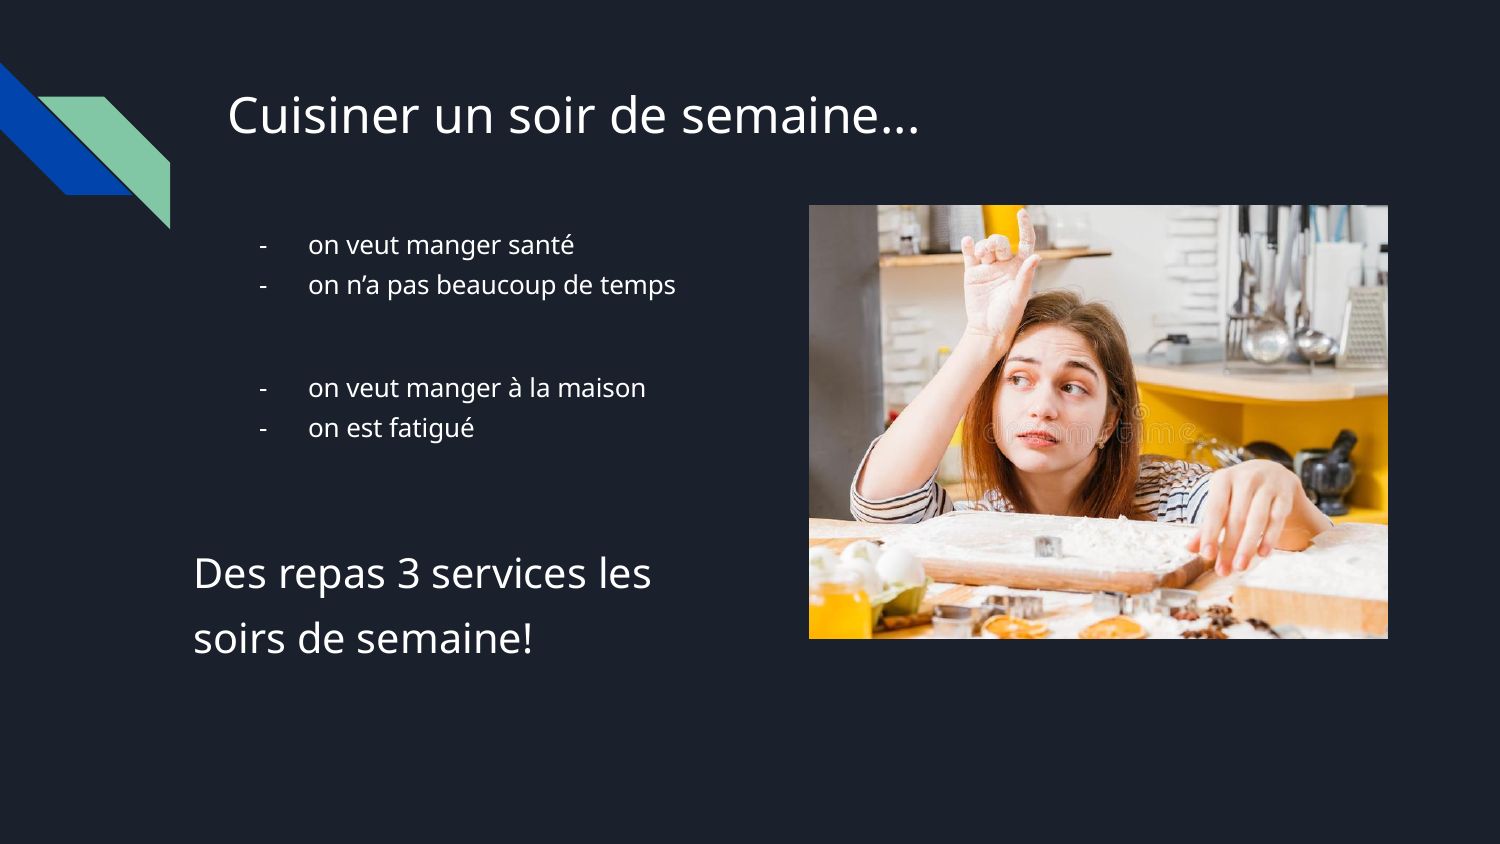

# Cuisiner un soir de semaine...
on veut manger santé
on n’a pas beaucoup de temps
on veut manger à la maison
on est fatigué
Des repas 3 services les soirs de semaine!